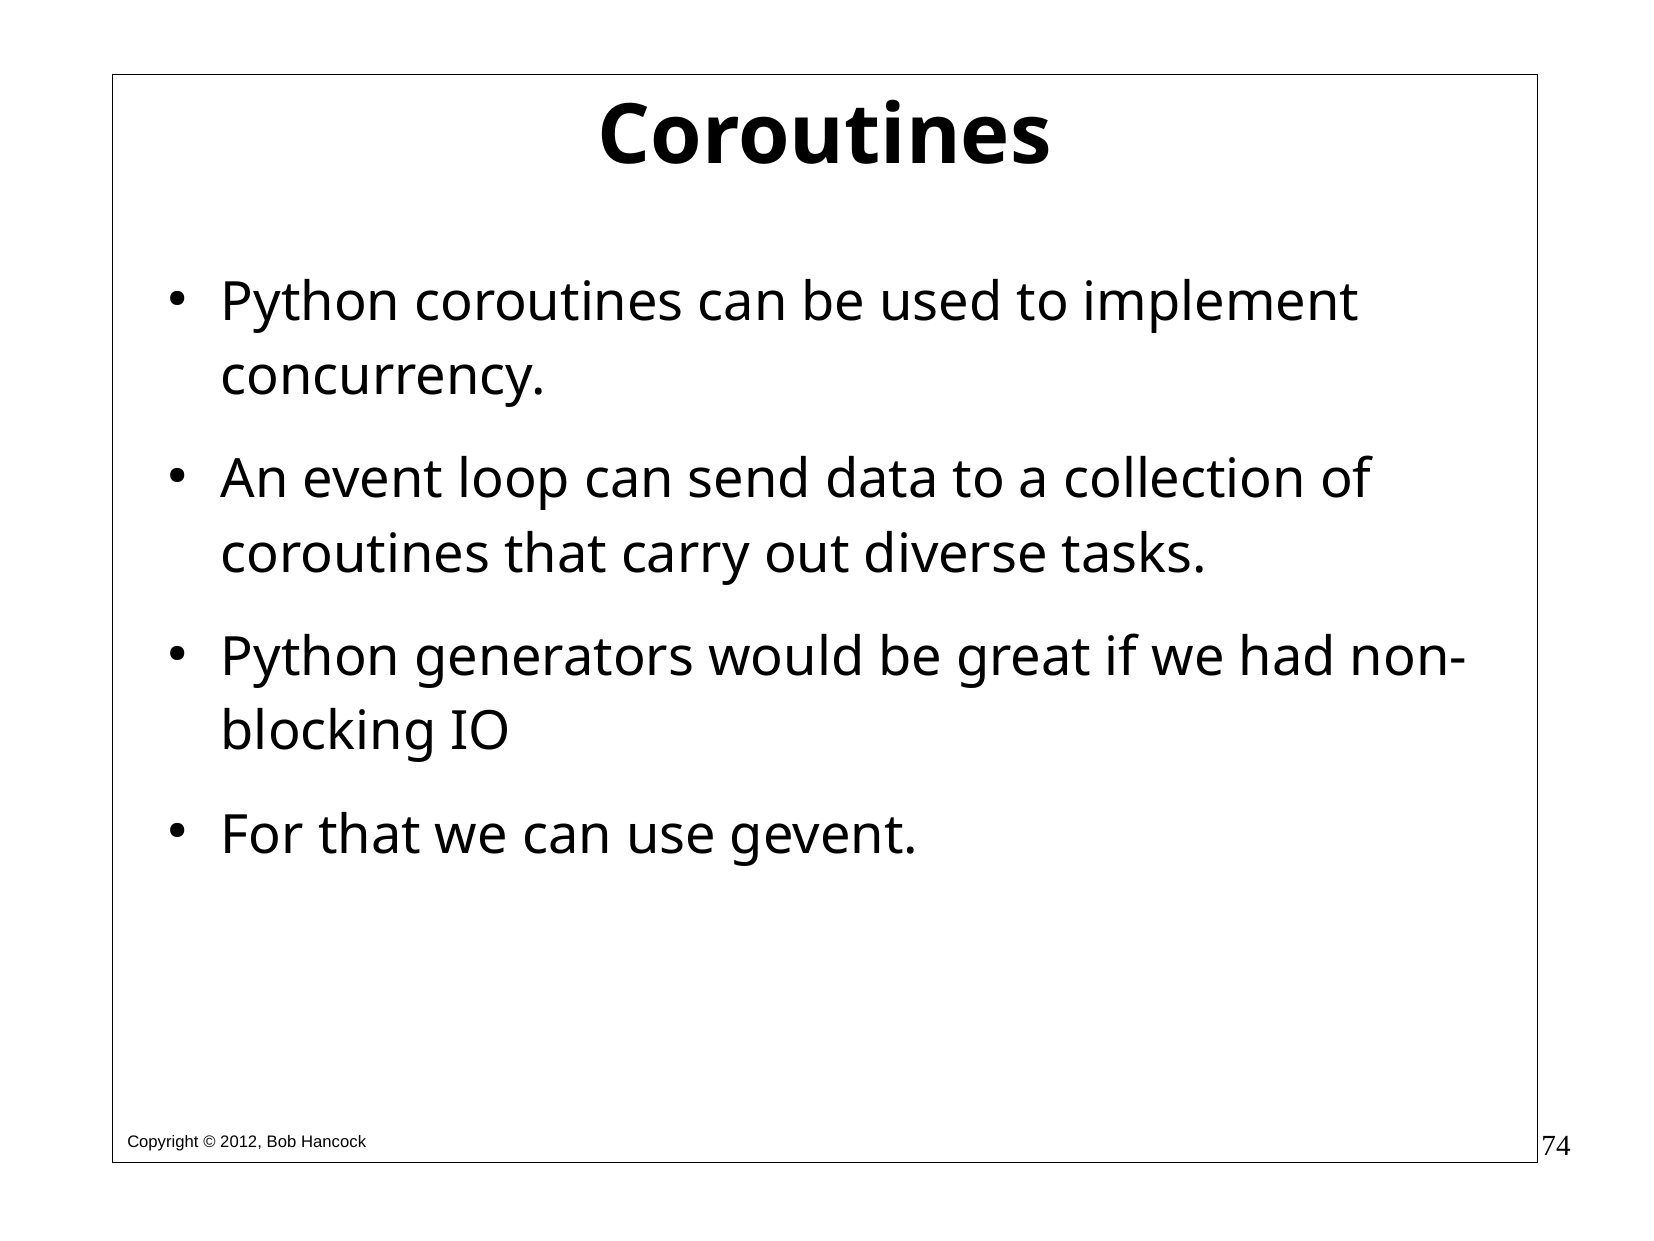

# Coroutines
Python coroutines can be used to implement concurrency.
An event loop can send data to a collection of coroutines that carry out diverse tasks.
Python generators would be great if we had non-blocking IO
For that we can use gevent.
Copyright © 2012, Bob Hancock
74